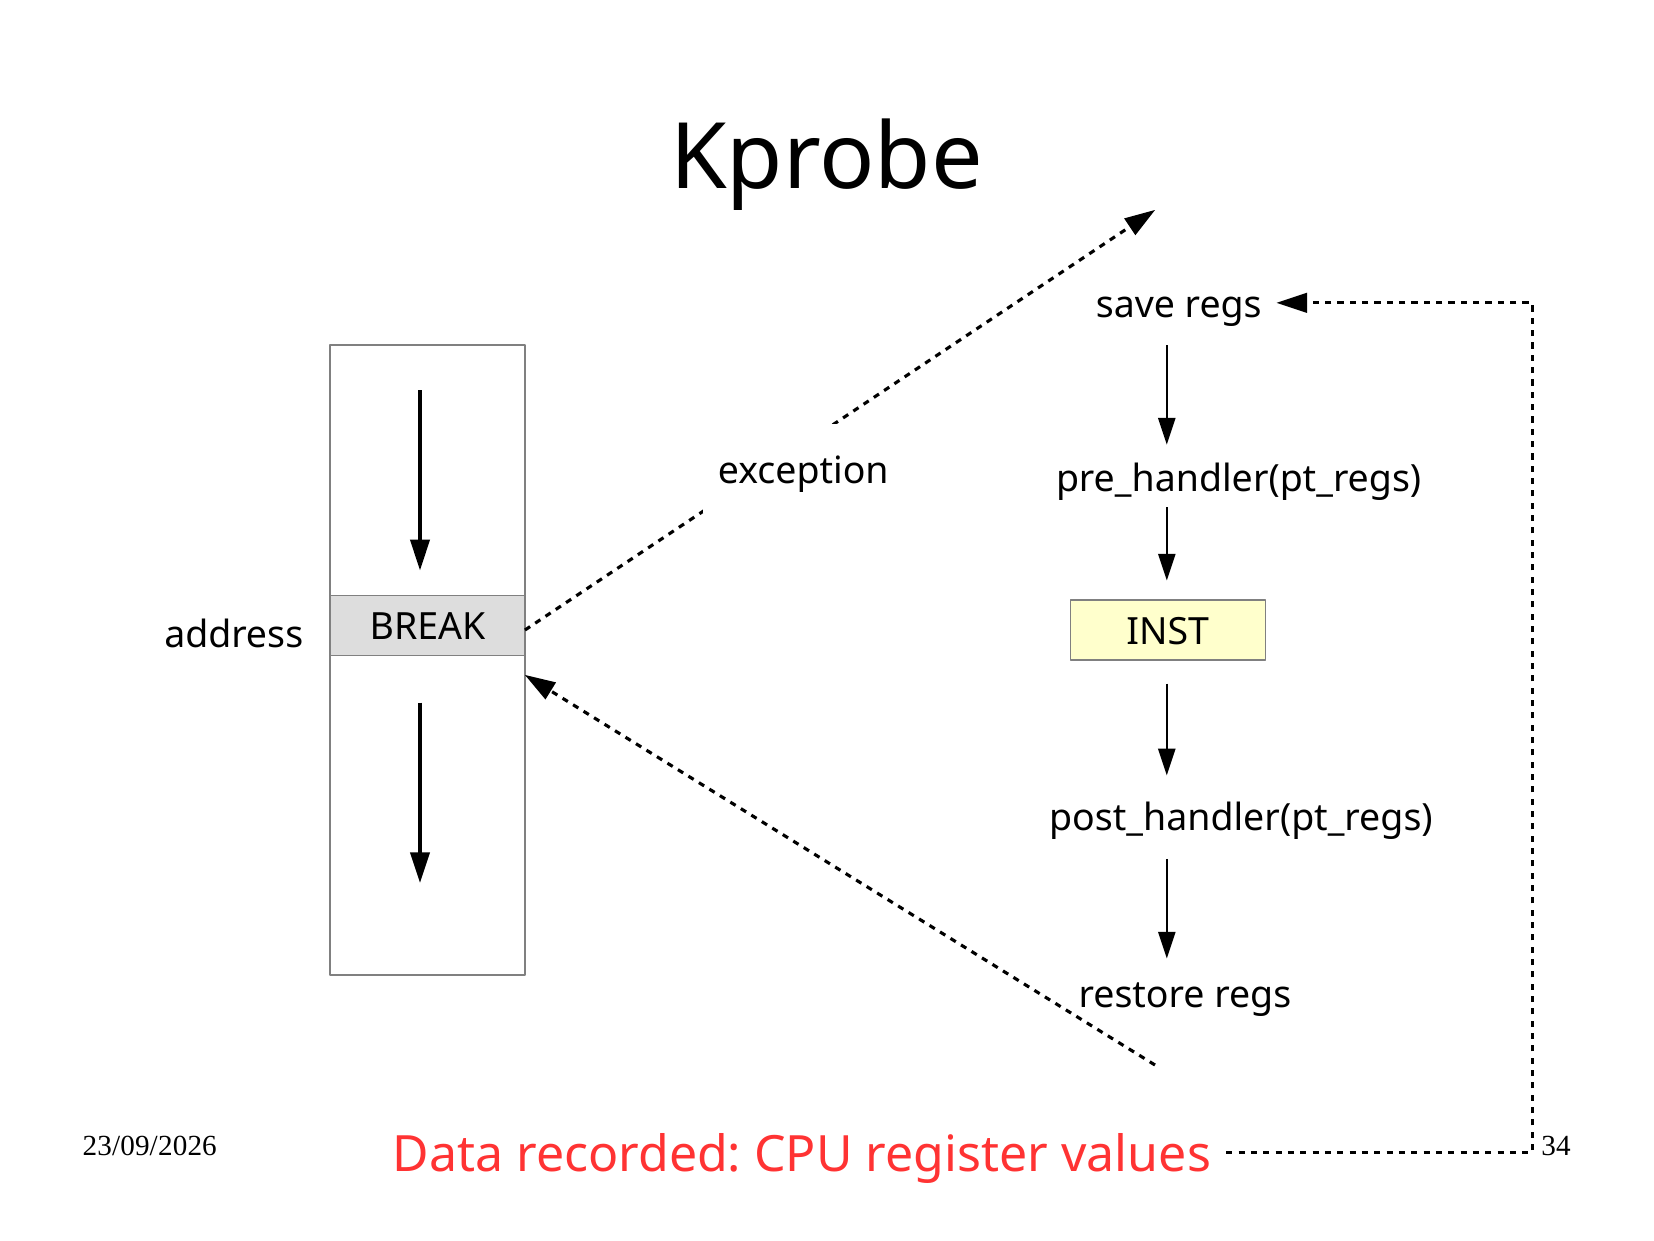

# Kprobe
save regs
exception
pre_handler(pt_regs)
BREAK
BREAK
address
INST
post_handler(pt_regs)
restore regs
Data recorded: CPU register values
34